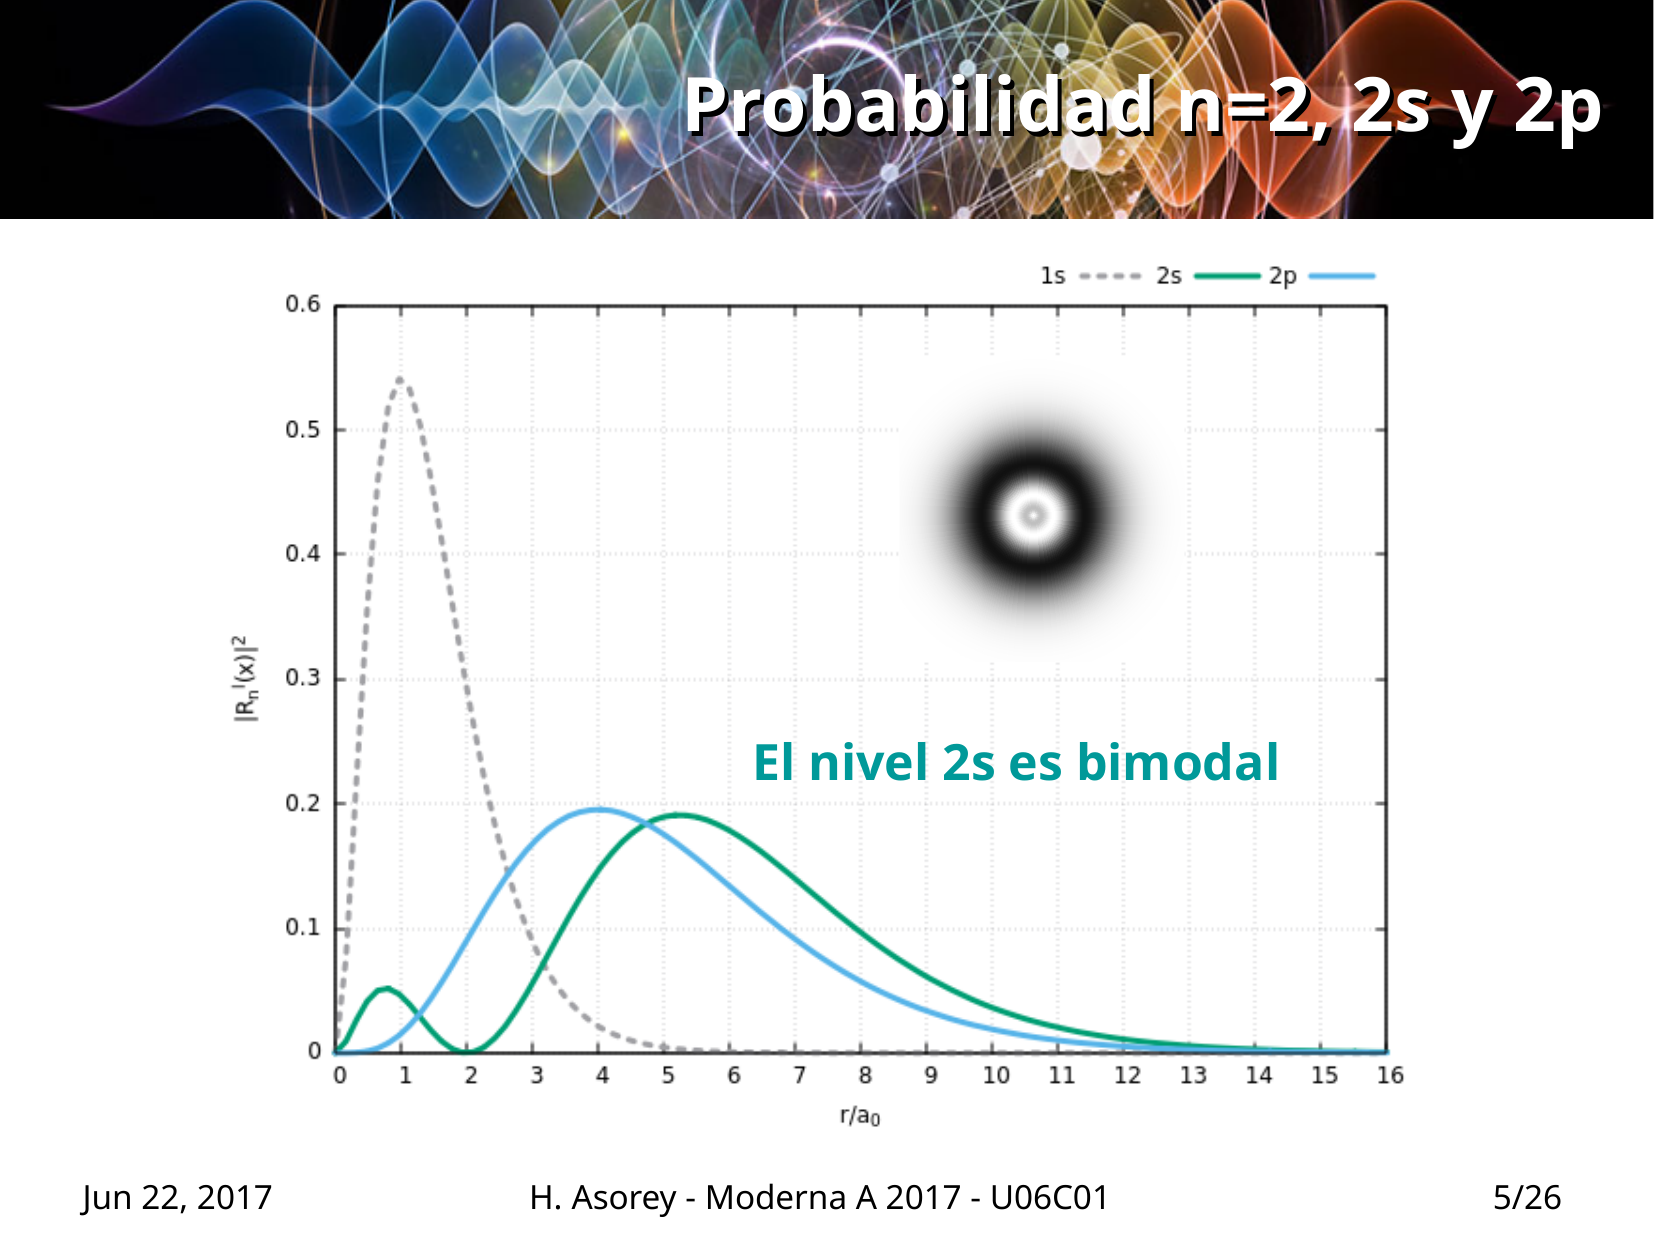

# Probabilidad n=2, 2s y 2p
El nivel 2s es bimodal
Jun 22, 2017
H. Asorey - Moderna A 2017 - U06C01
5